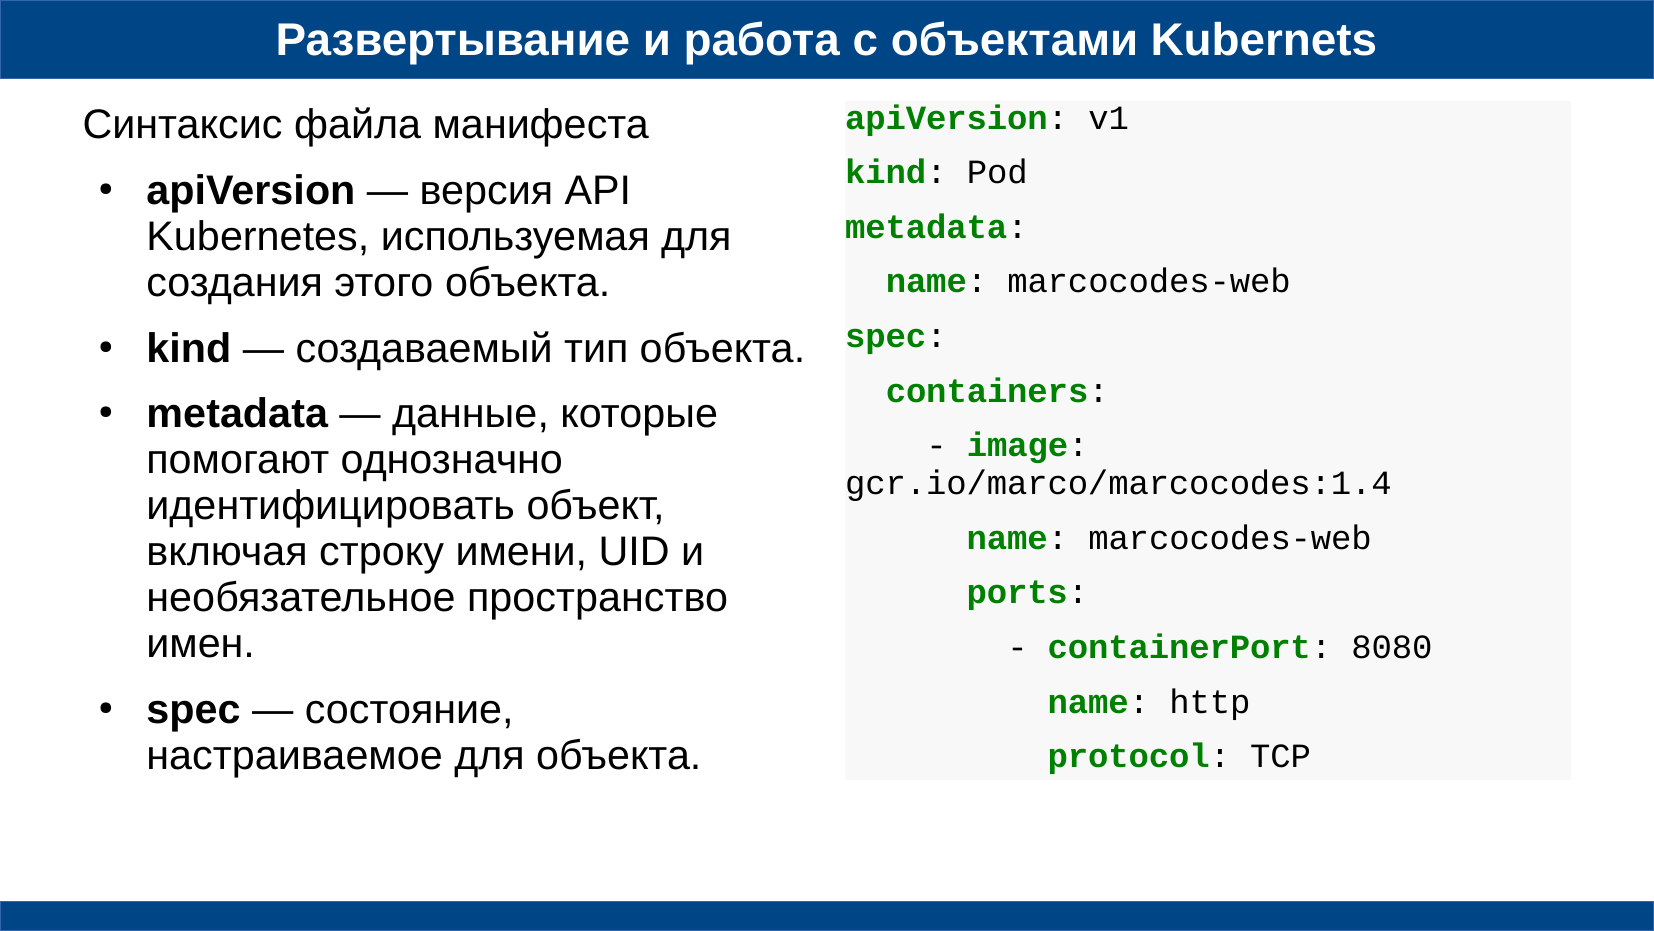

# Развертывание и работа с объектами Kubernets
Синтаксис файла манифеста
apiVersion — версия API Kubernetes, используемая для создания этого объекта.
kind — создаваемый тип объекта.
metadata — данные, которые помогают однозначно идентифицировать объект, включая строку имени, UID и необязательное пространство имен.
spec — состояние, настраиваемое для объекта.
apiVersion: v1
kind: Pod
metadata:
 name: marcocodes-web
spec:
 containers:
 - image: gcr.io/marco/marcocodes:1.4
 name: marcocodes-web
 ports:
 - containerPort: 8080
 name: http
 protocol: TCP